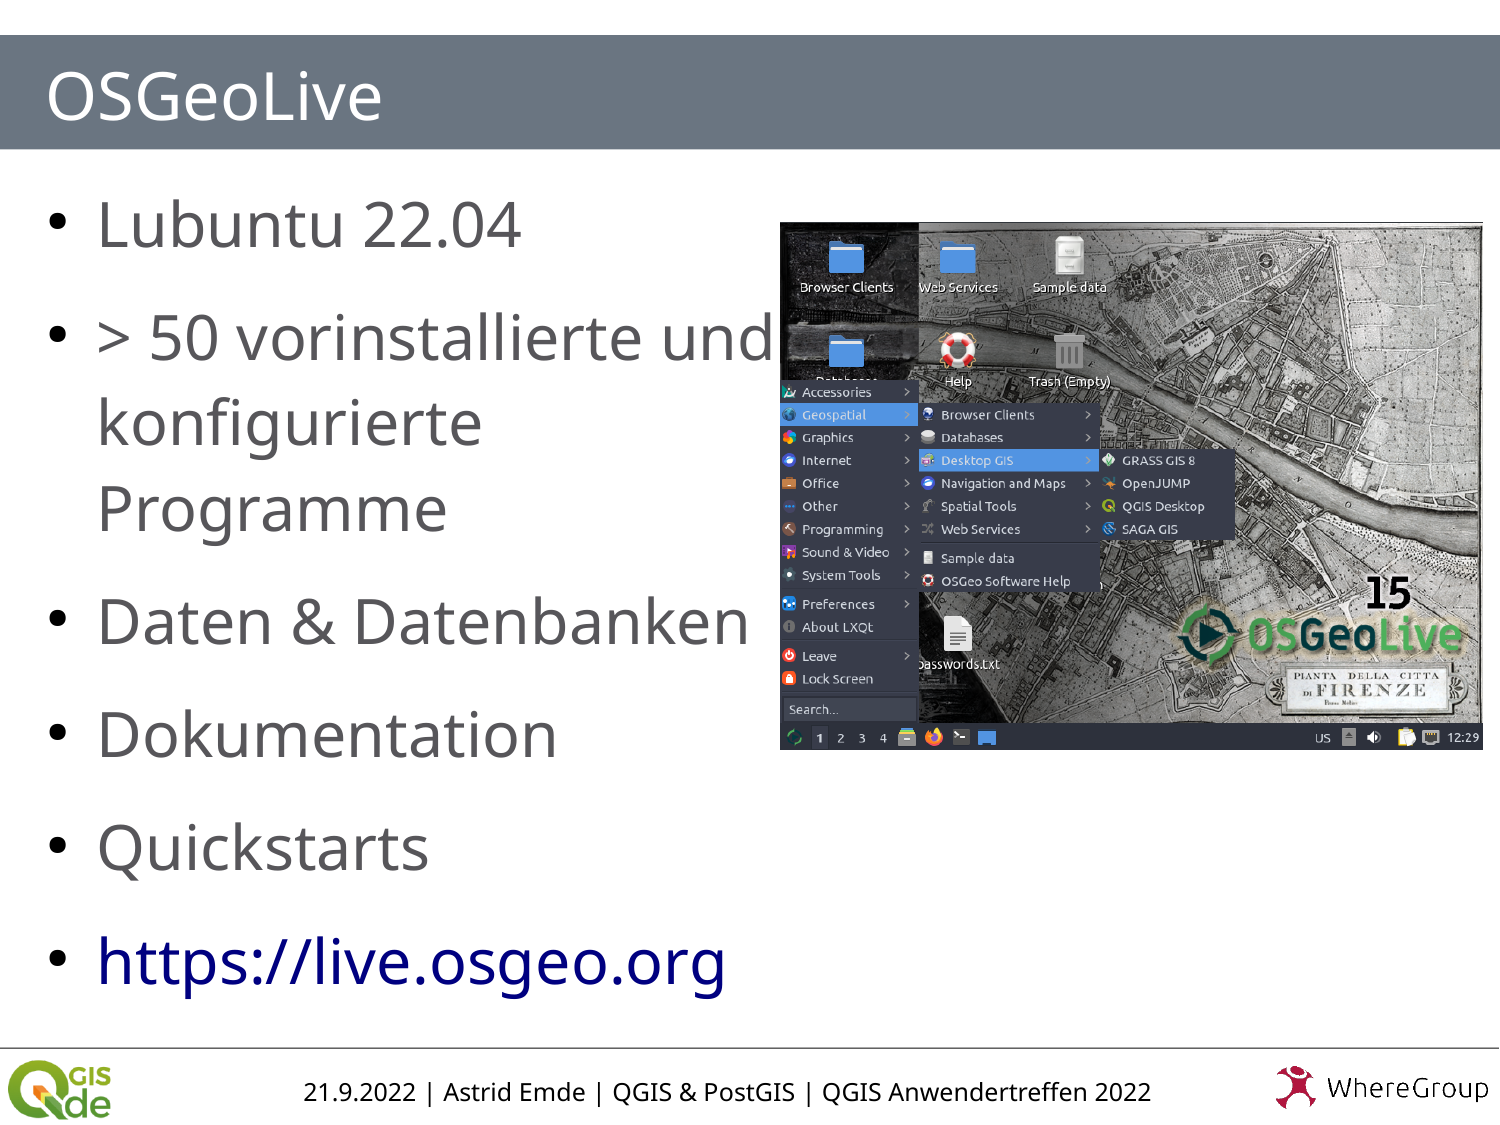

# OSGeoLive
Lubuntu 22.04
> 50 vorinstallierte und konfigurierte Programme
Daten & Datenbanken
Dokumentation
Quickstarts
https://live.osgeo.org